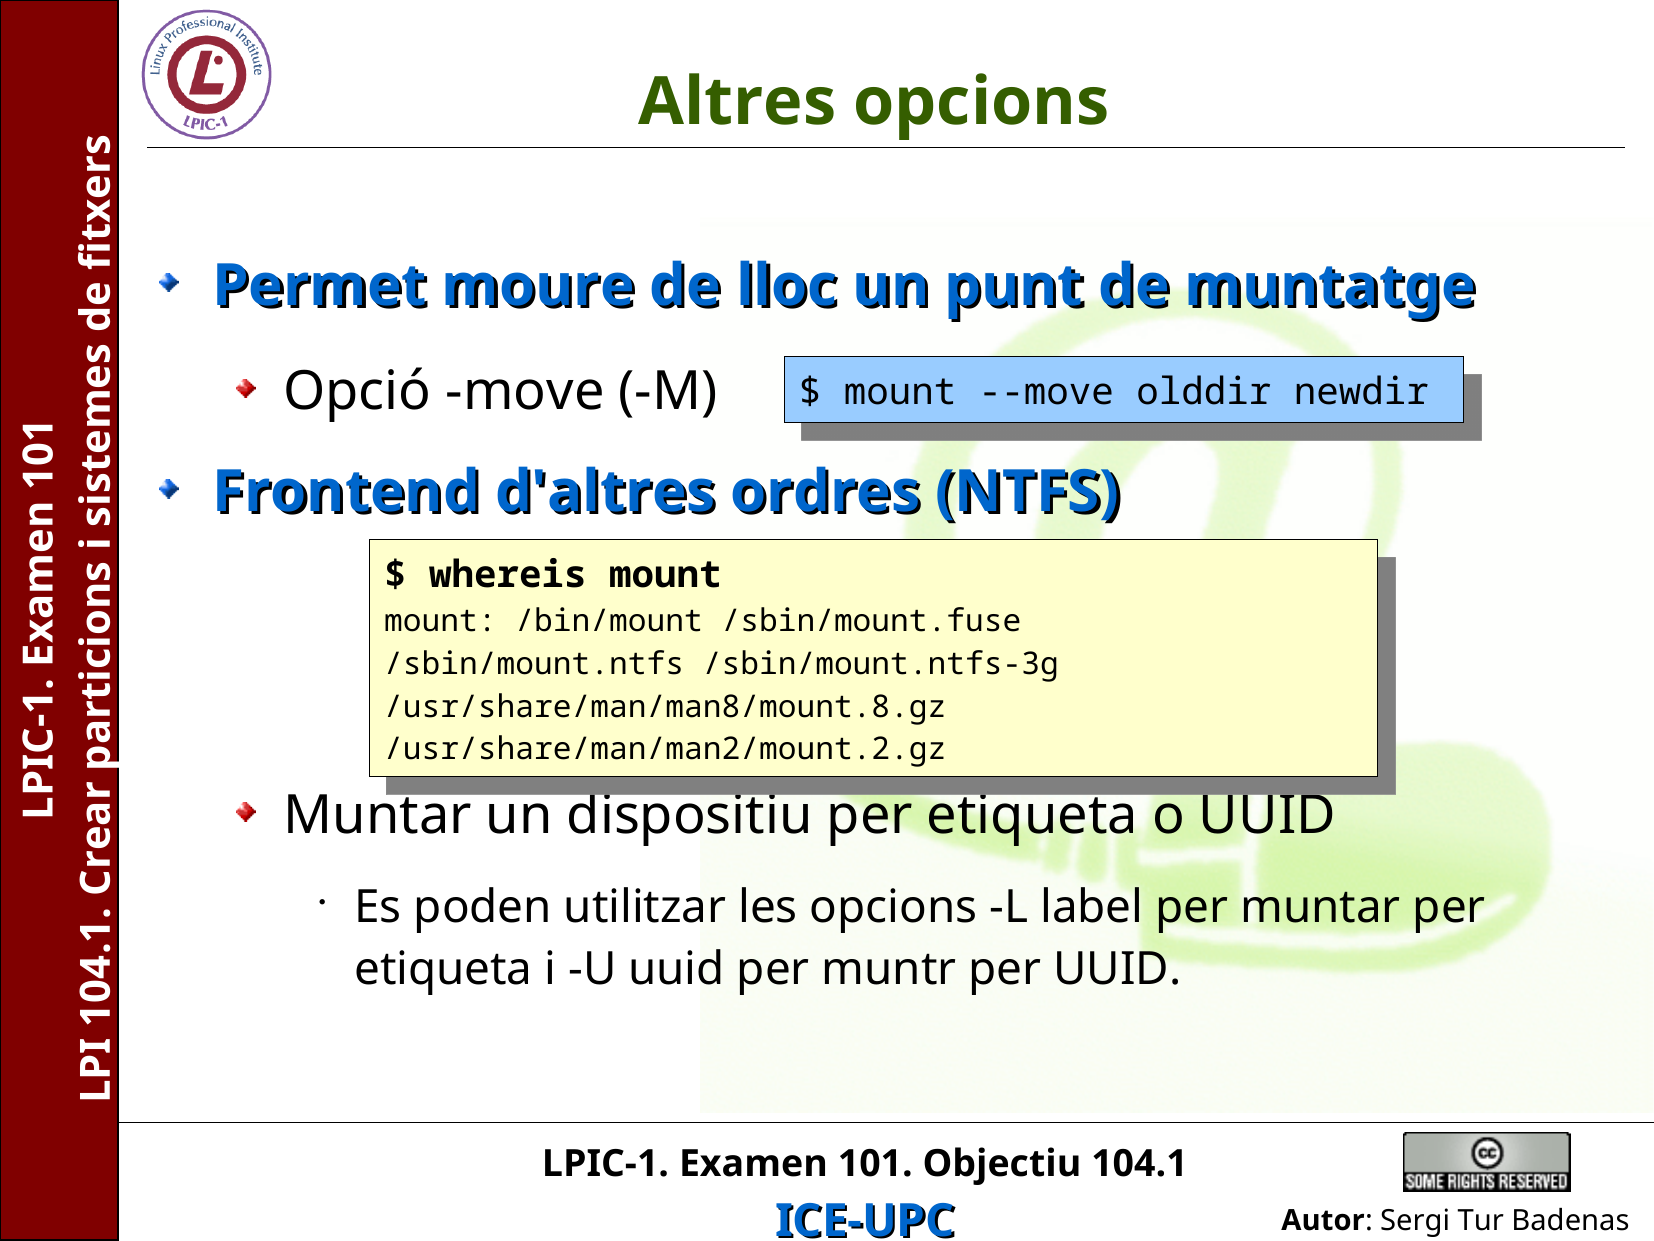

# Altres opcions
Permet moure de lloc un punt de muntatge
Opció -move (-M)
Frontend d'altres ordres (NTFS)
Muntar un dispositiu per etiqueta o UUID
Es poden utilitzar les opcions -L label per muntar per etiqueta i -U uuid per muntr per UUID.
$ mount --move olddir newdir
$ whereis mount
mount: /bin/mount /sbin/mount.fuse /sbin/mount.ntfs /sbin/mount.ntfs-3g /usr/share/man/man8/mount.8.gz /usr/share/man/man2/mount.2.gz